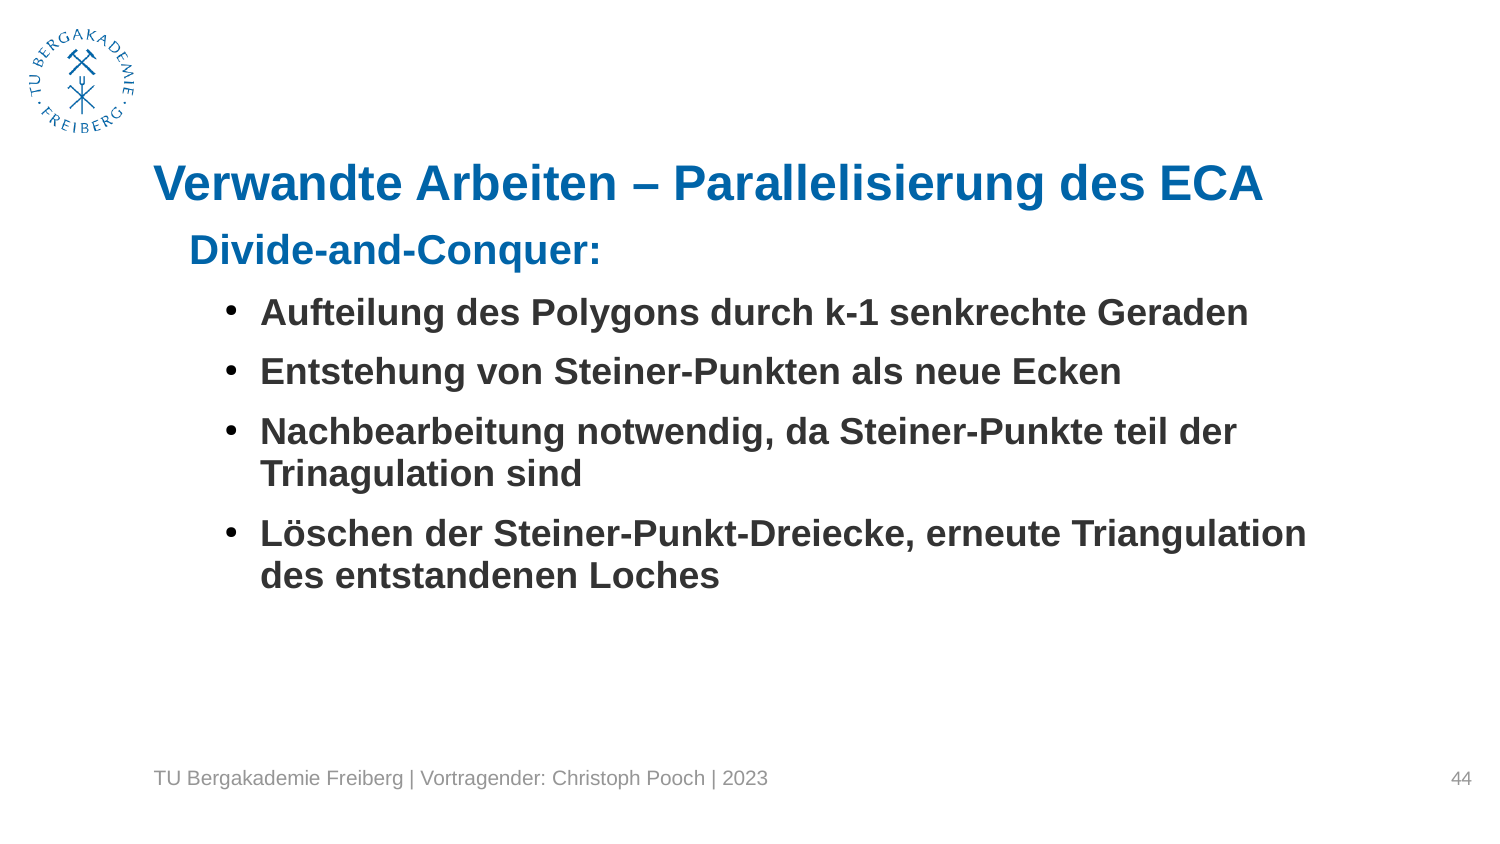

# Verwandte Arbeiten – Parallelisierung des ECA
Divide-and-Conquer:
Aufteilung des Polygons durch k-1 senkrechte Geraden
Entstehung von Steiner-Punkten als neue Ecken
Nachbearbeitung notwendig, da Steiner-Punkte teil der Trinagulation sind
Löschen der Steiner-Punkt-Dreiecke, erneute Triangulation des entstandenen Loches
TU Bergakademie Freiberg | Vortragender: Christoph Pooch | 2023